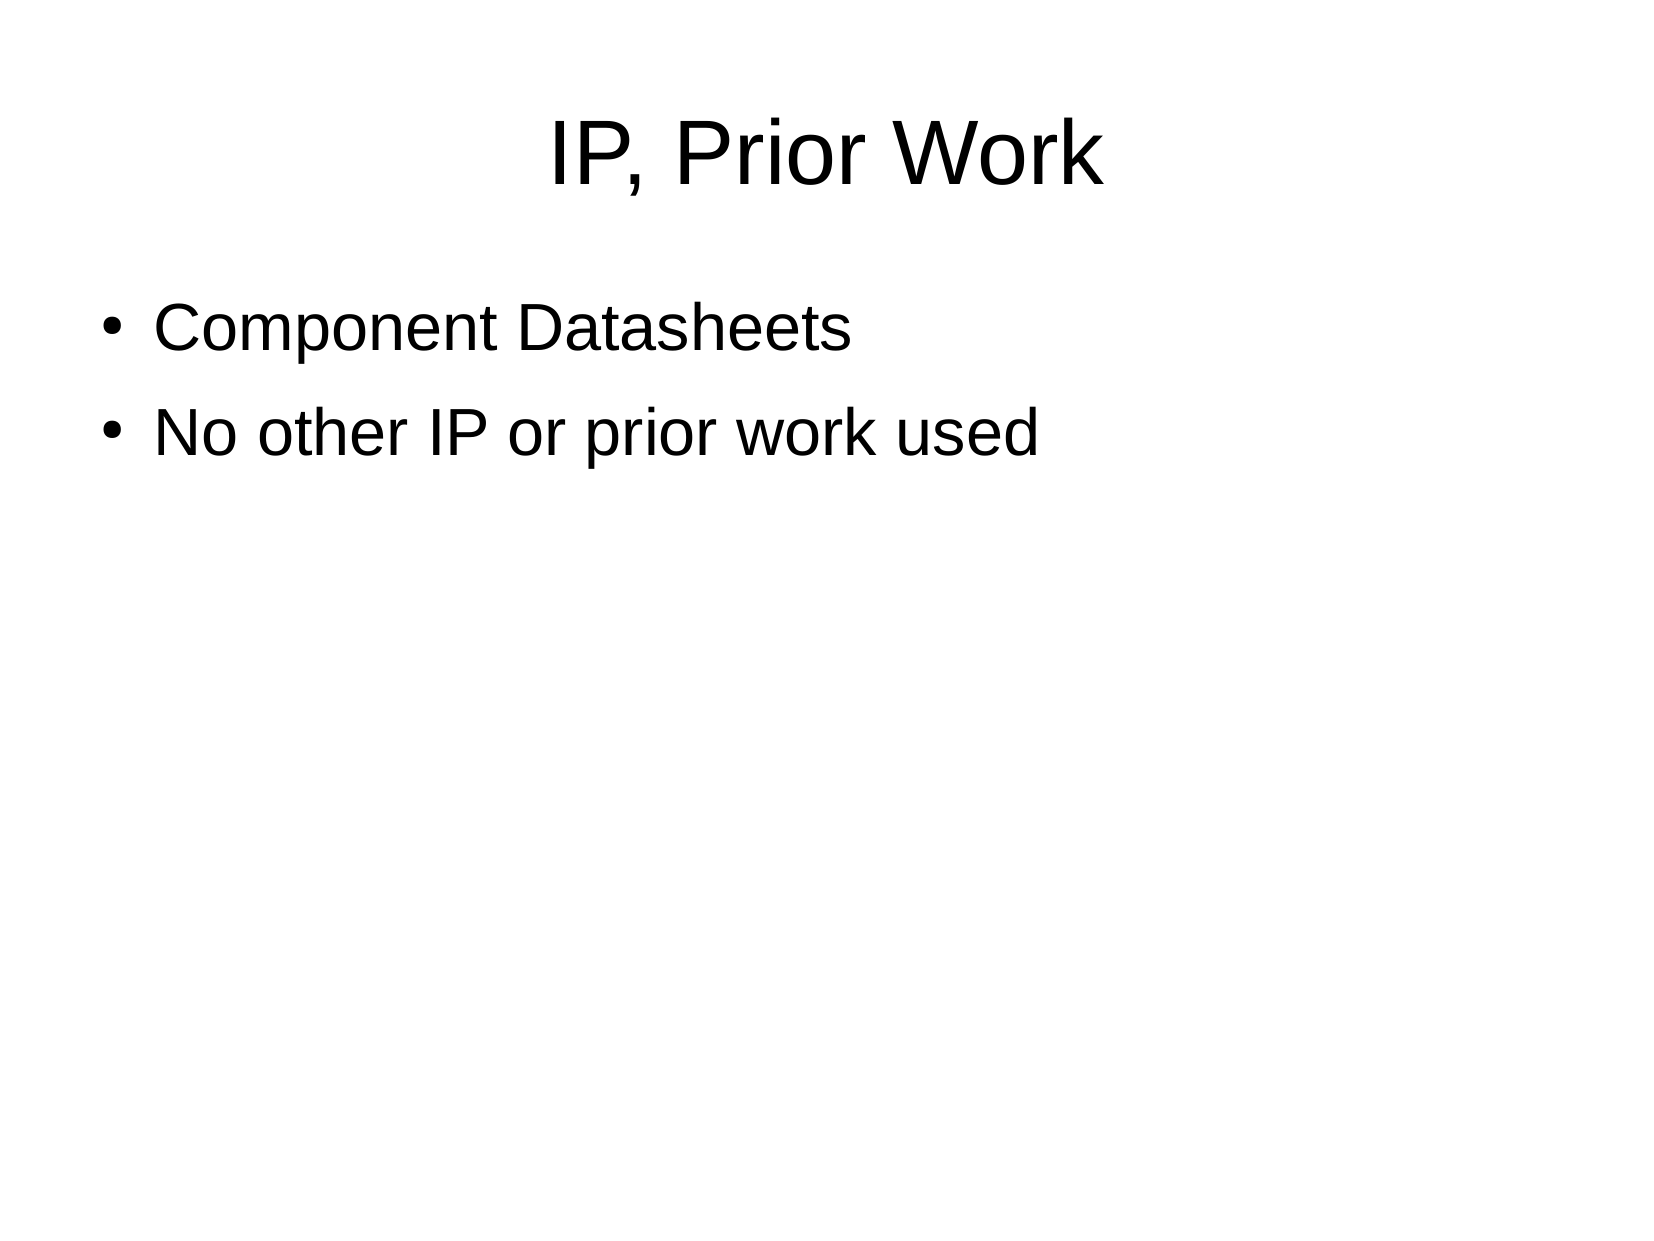

# IP, Prior Work
Component Datasheets
No other IP or prior work used